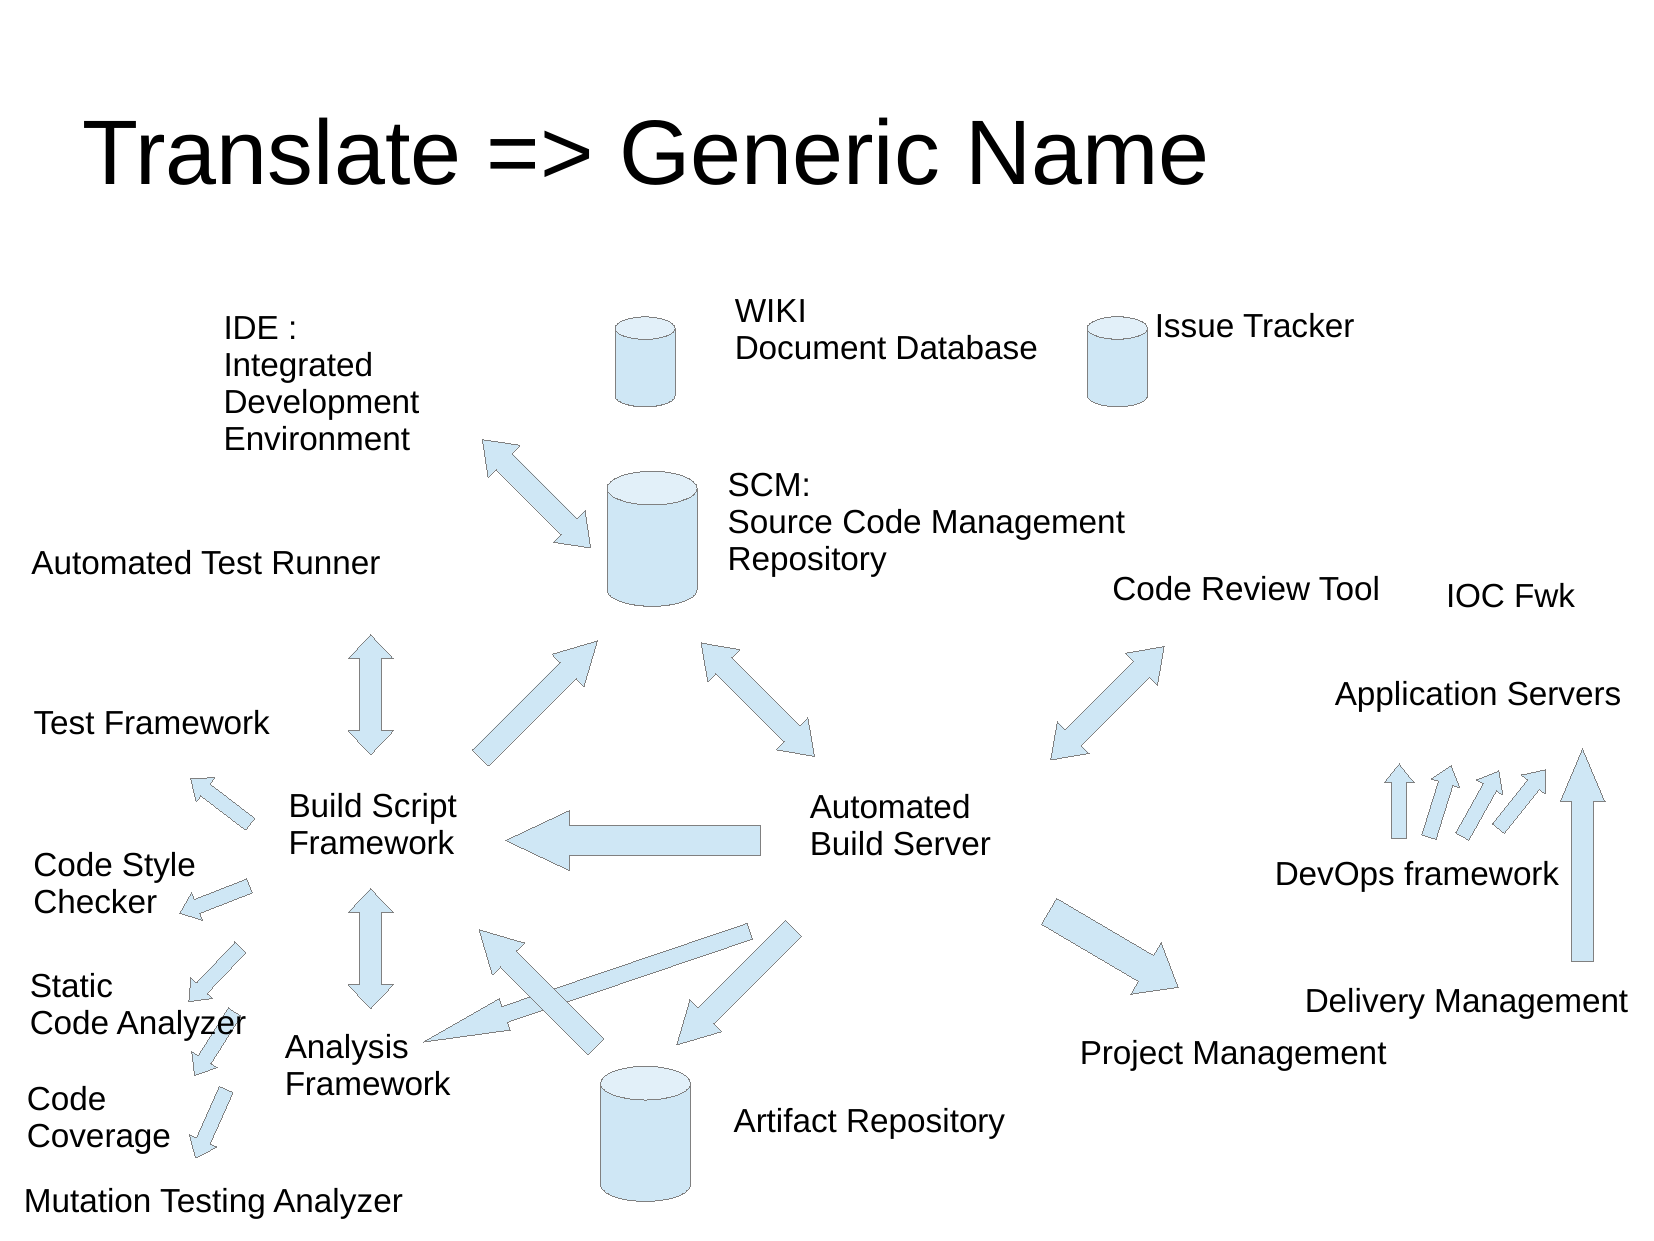

# Translate => Generic Name
WIKI
Document Database
Issue Tracker
IDE :
Integrated
Development
Environment
SCM:
Source Code Management
Repository
Automated Test Runner
Code Review Tool
IOC Fwk
Application Servers
Test Framework
Build Script
Framework
Automated
Build Server
Code Style
Checker
DevOps framework
Static
Code Analyzer
Delivery Management
Analysis
Framework
Project Management
Code
Coverage
Artifact Repository
Mutation Testing Analyzer